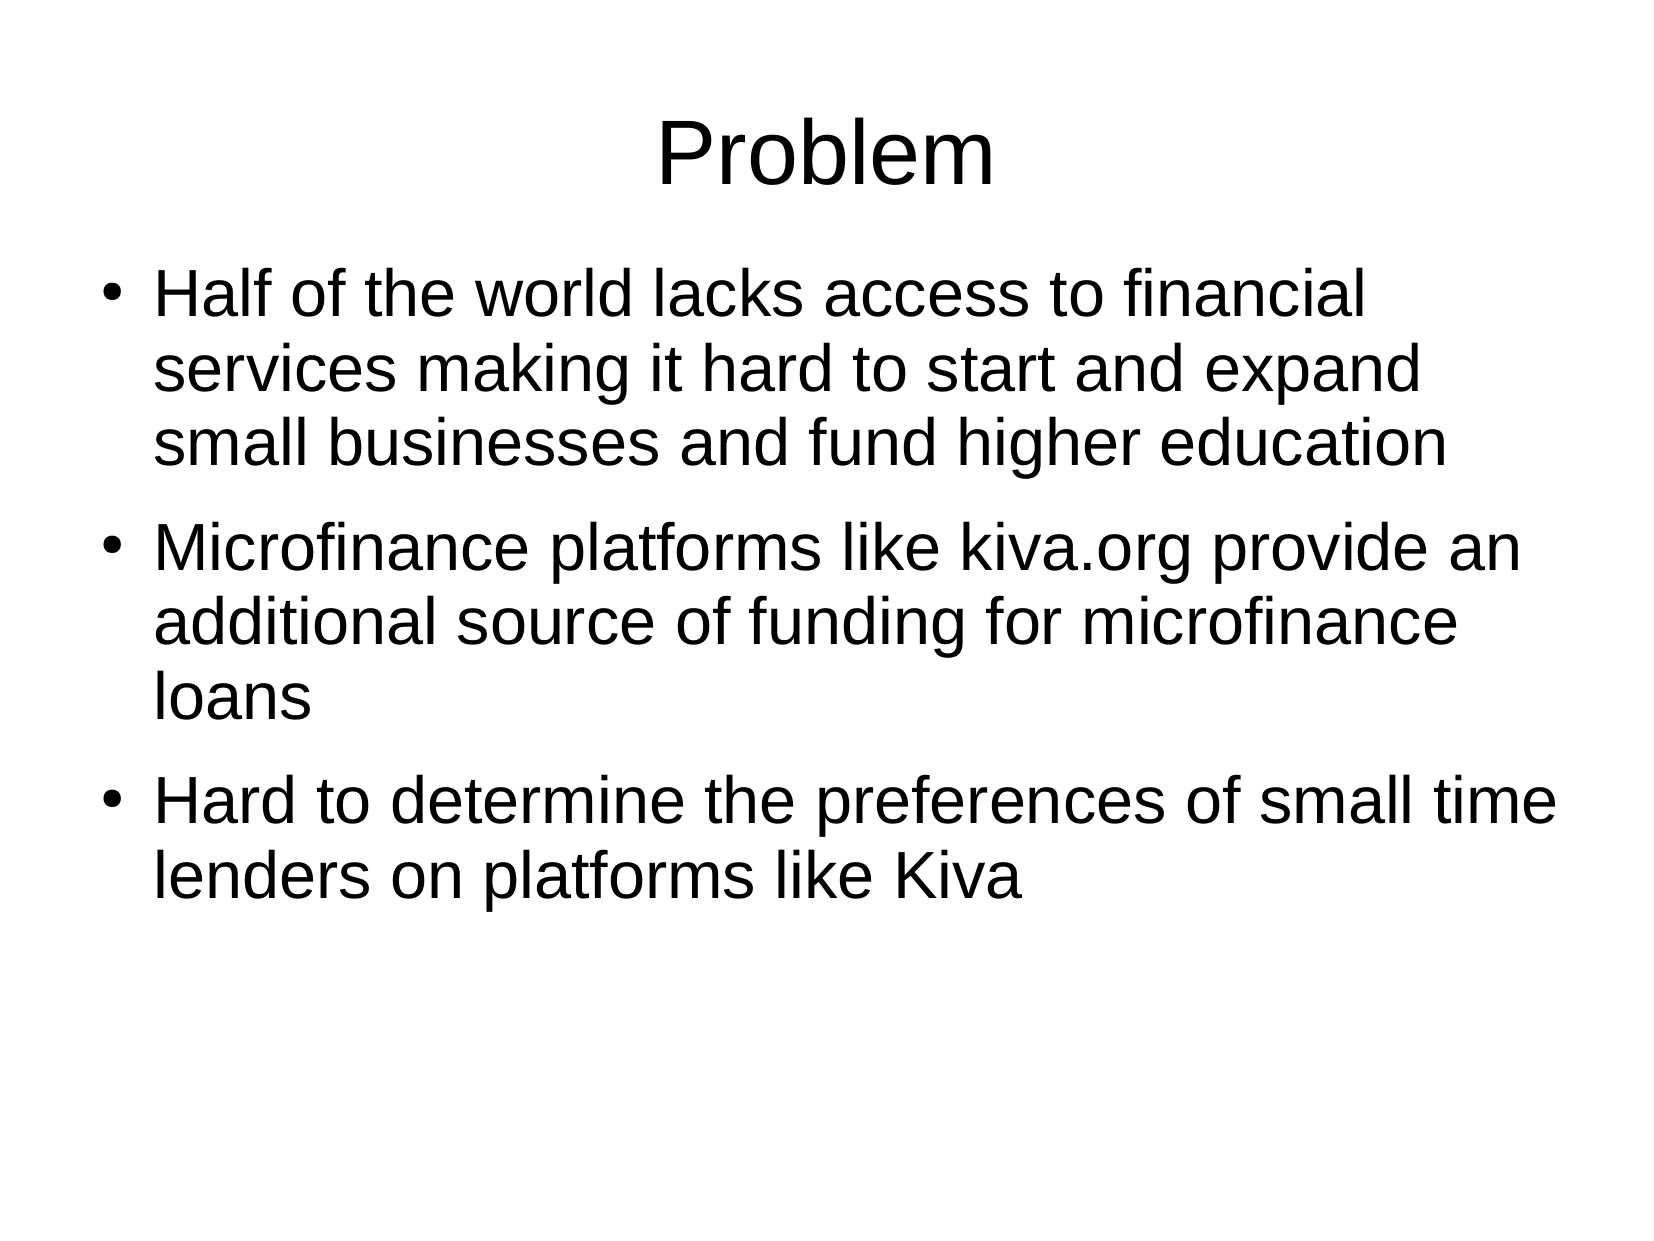

# Problem
Half of the world lacks access to financial services making it hard to start and expand small businesses and fund higher education
Microfinance platforms like kiva.org provide an additional source of funding for microfinance loans
Hard to determine the preferences of small time lenders on platforms like Kiva